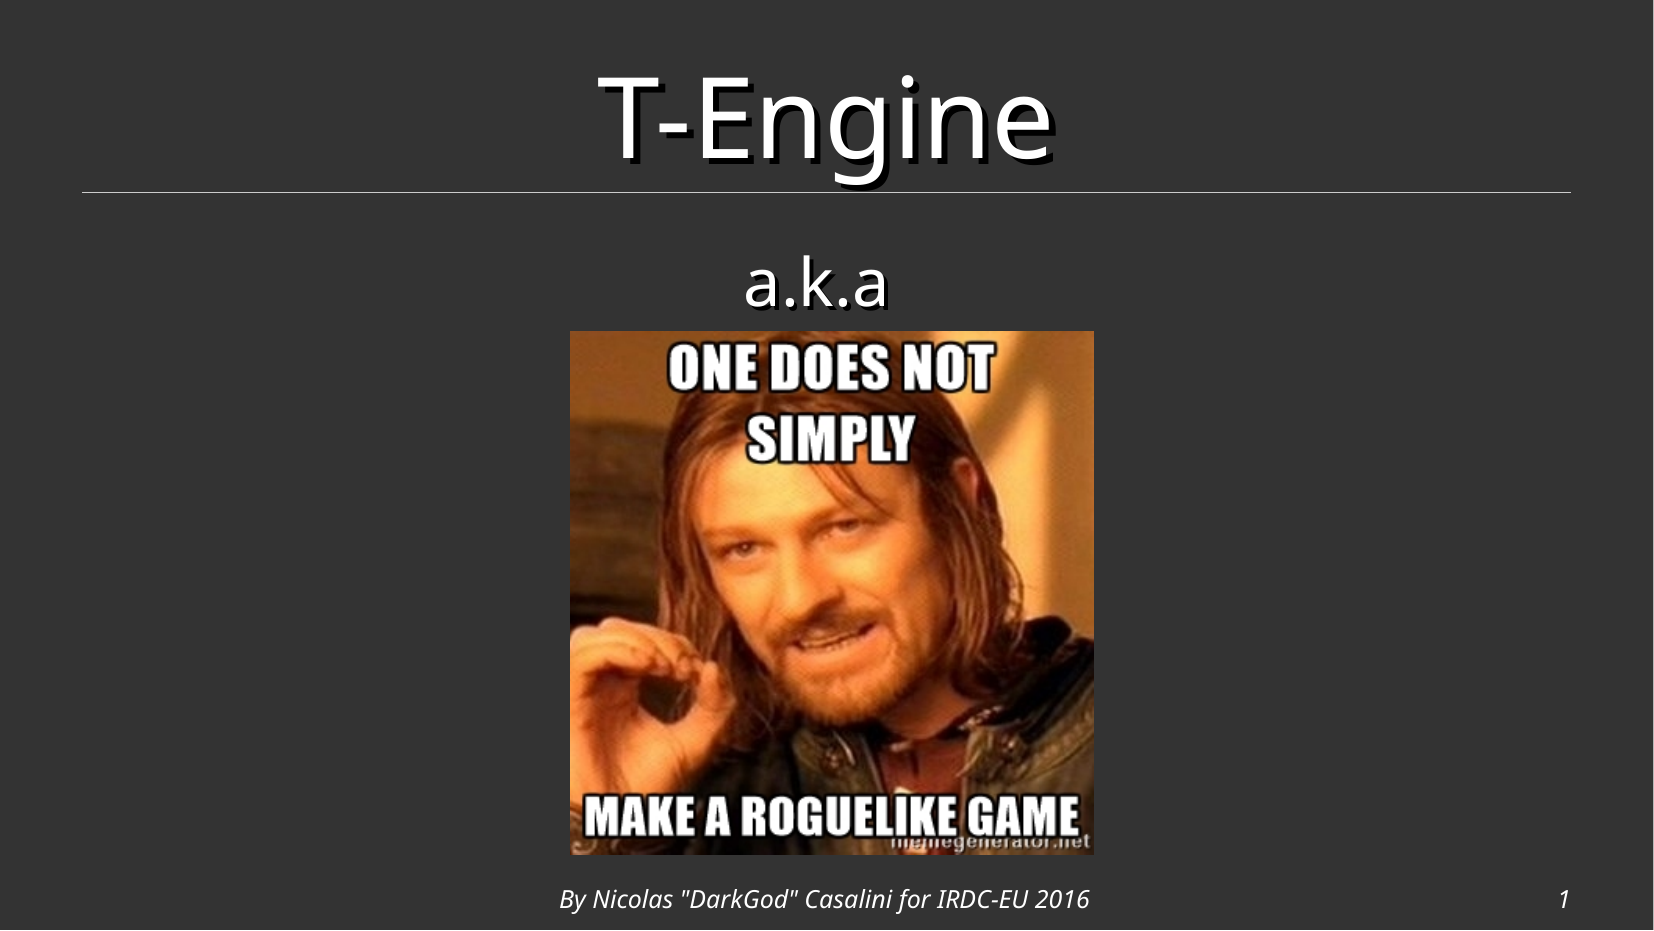

# T-Engine
a.k.a
By Nicolas "DarkGod" Casalini for IRDC-EU 2016
1